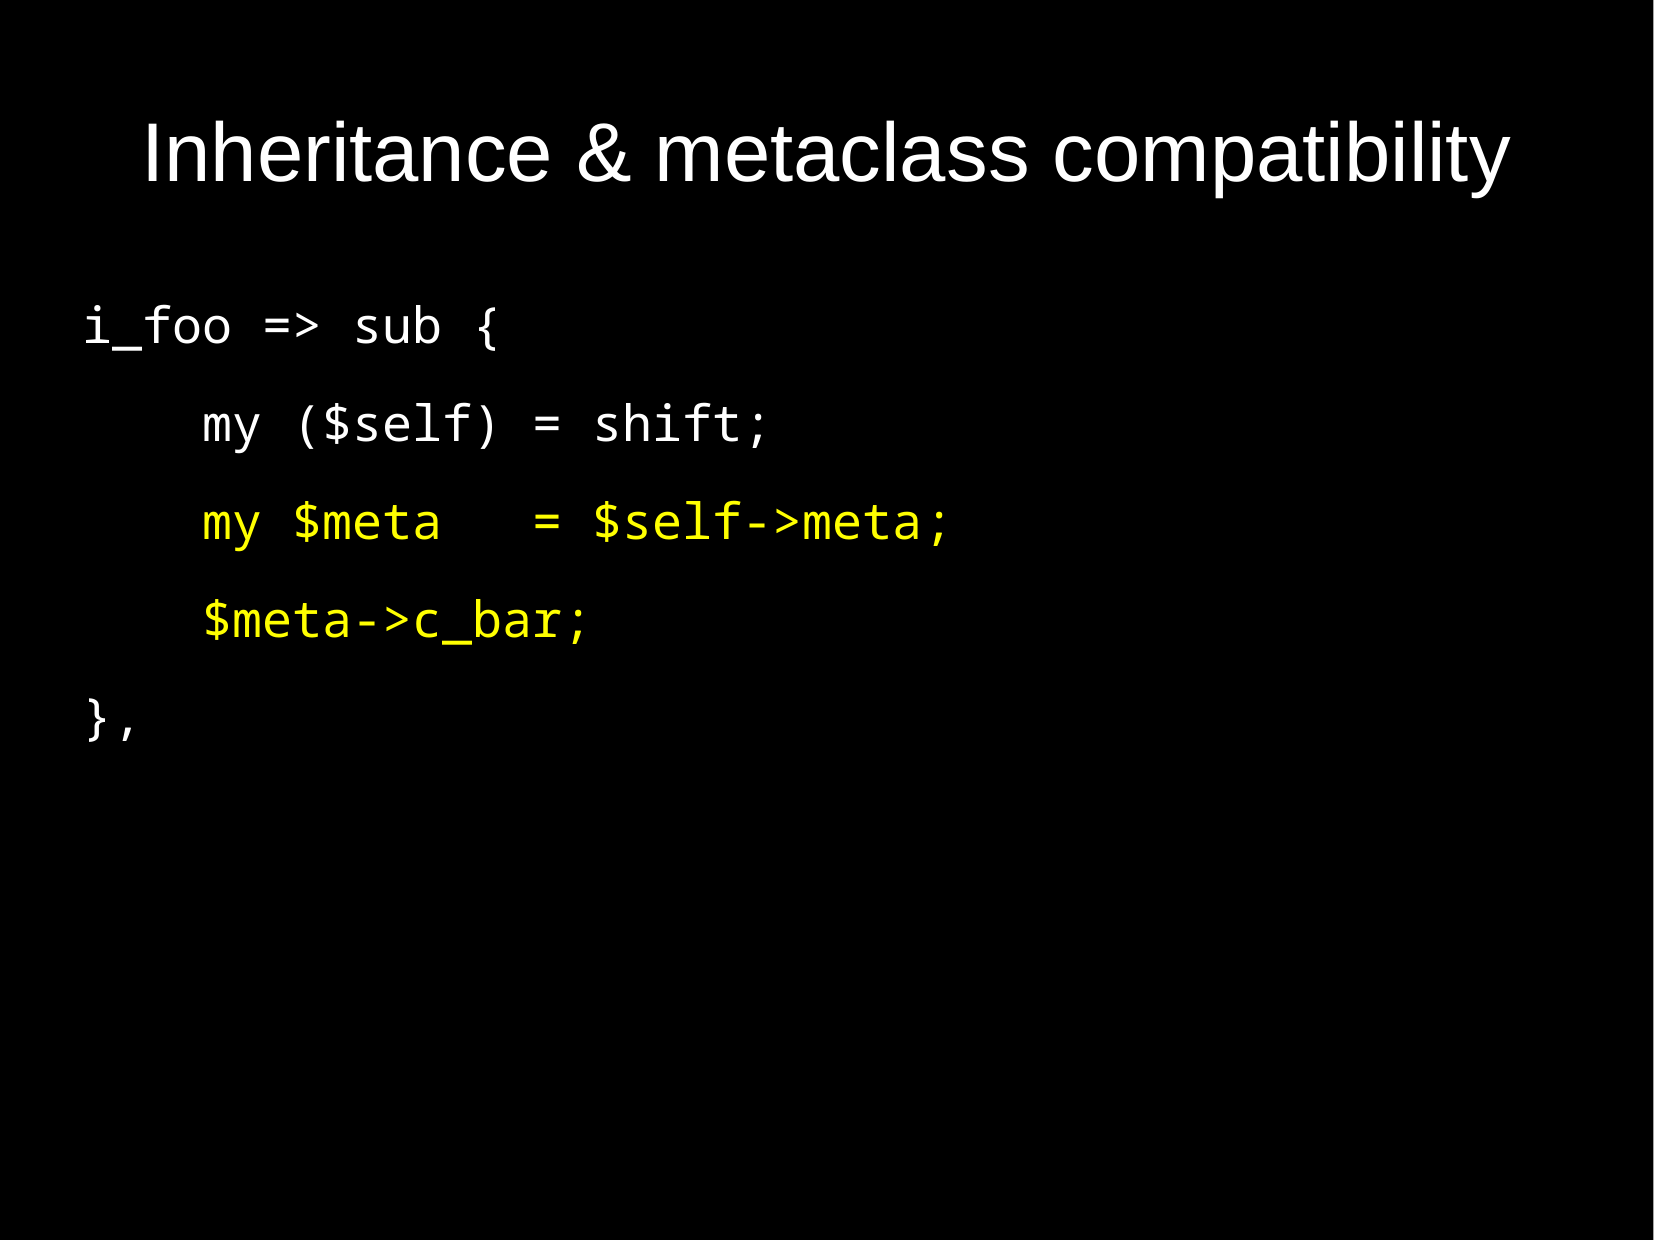

# Inheritance & metaclass compatibility
i_foo => sub {
 my ($self) = shift;
 my $meta = $self->meta;
 $meta->c_bar;
},